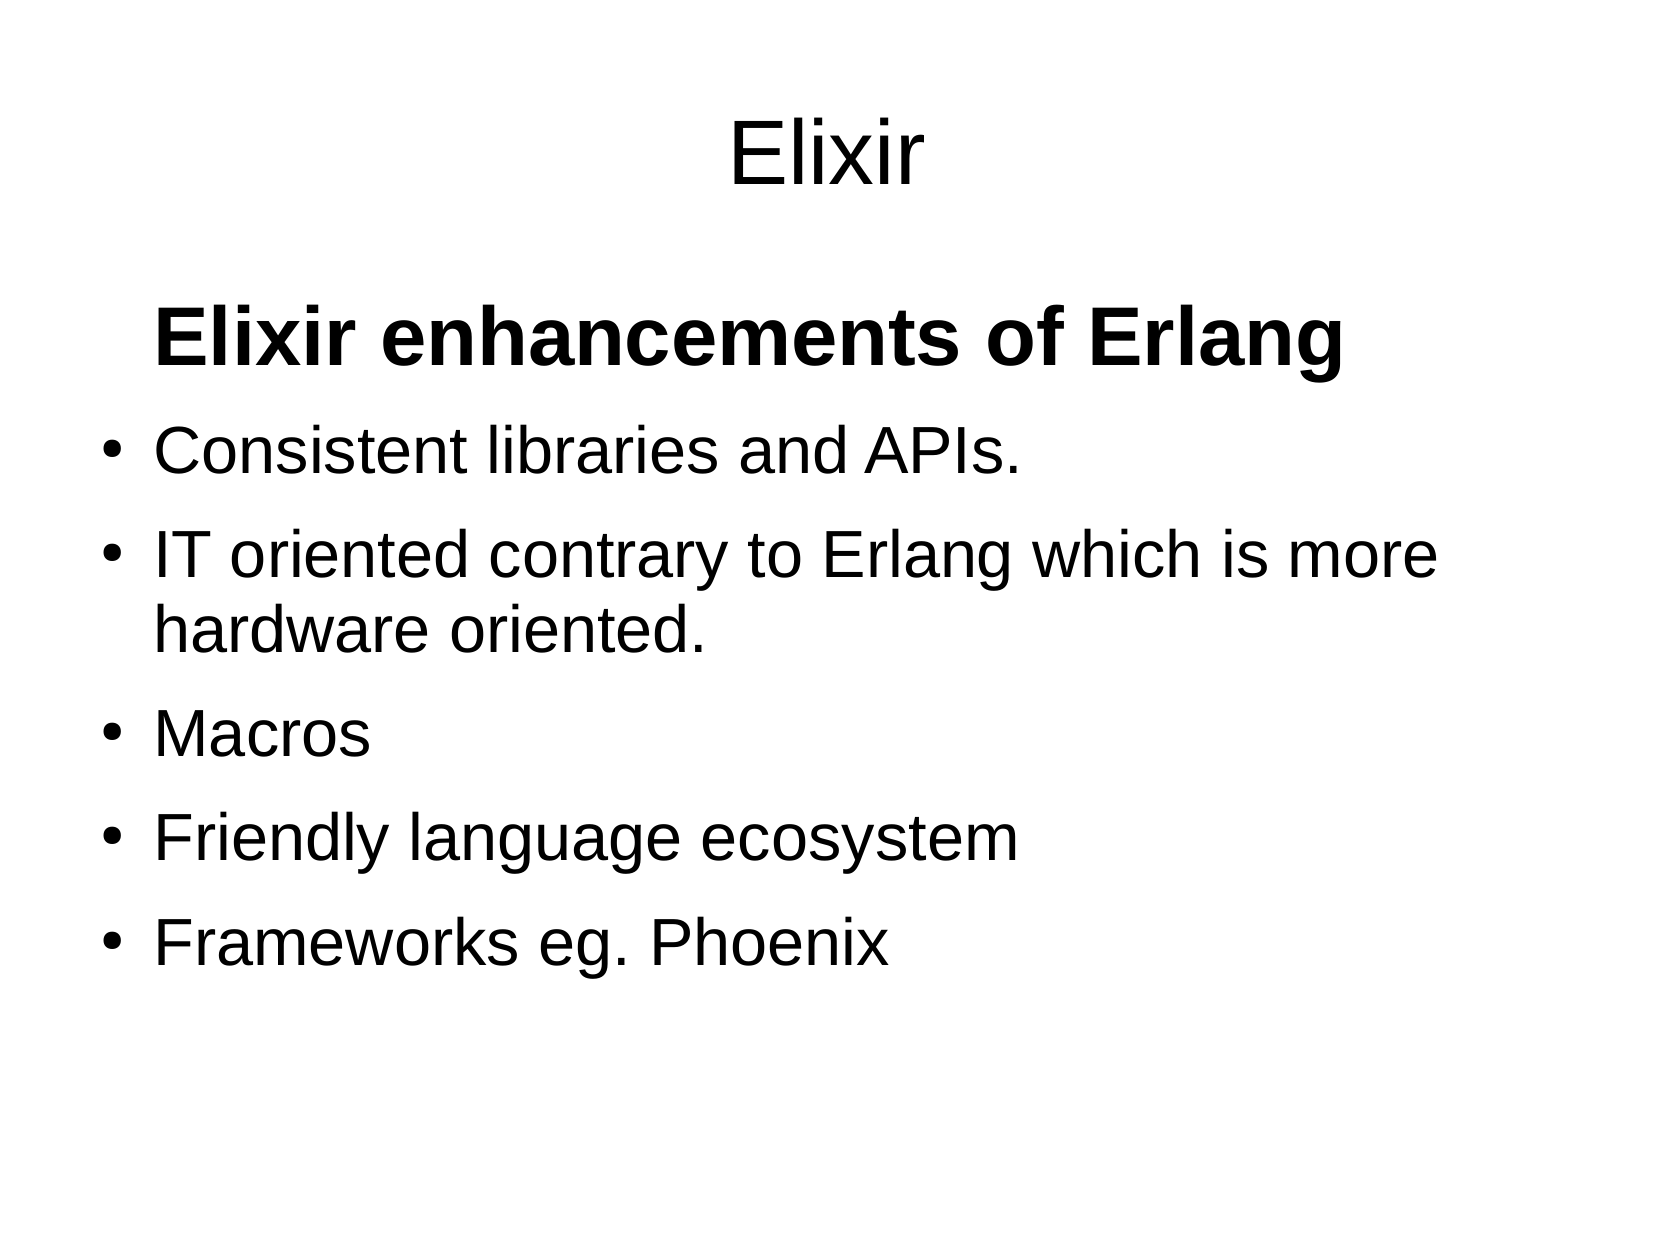

# Elixir
Elixir enhancements of Erlang
Consistent libraries and APIs.
IT oriented contrary to Erlang which is more hardware oriented.
Macros
Friendly language ecosystem
Frameworks eg. Phoenix